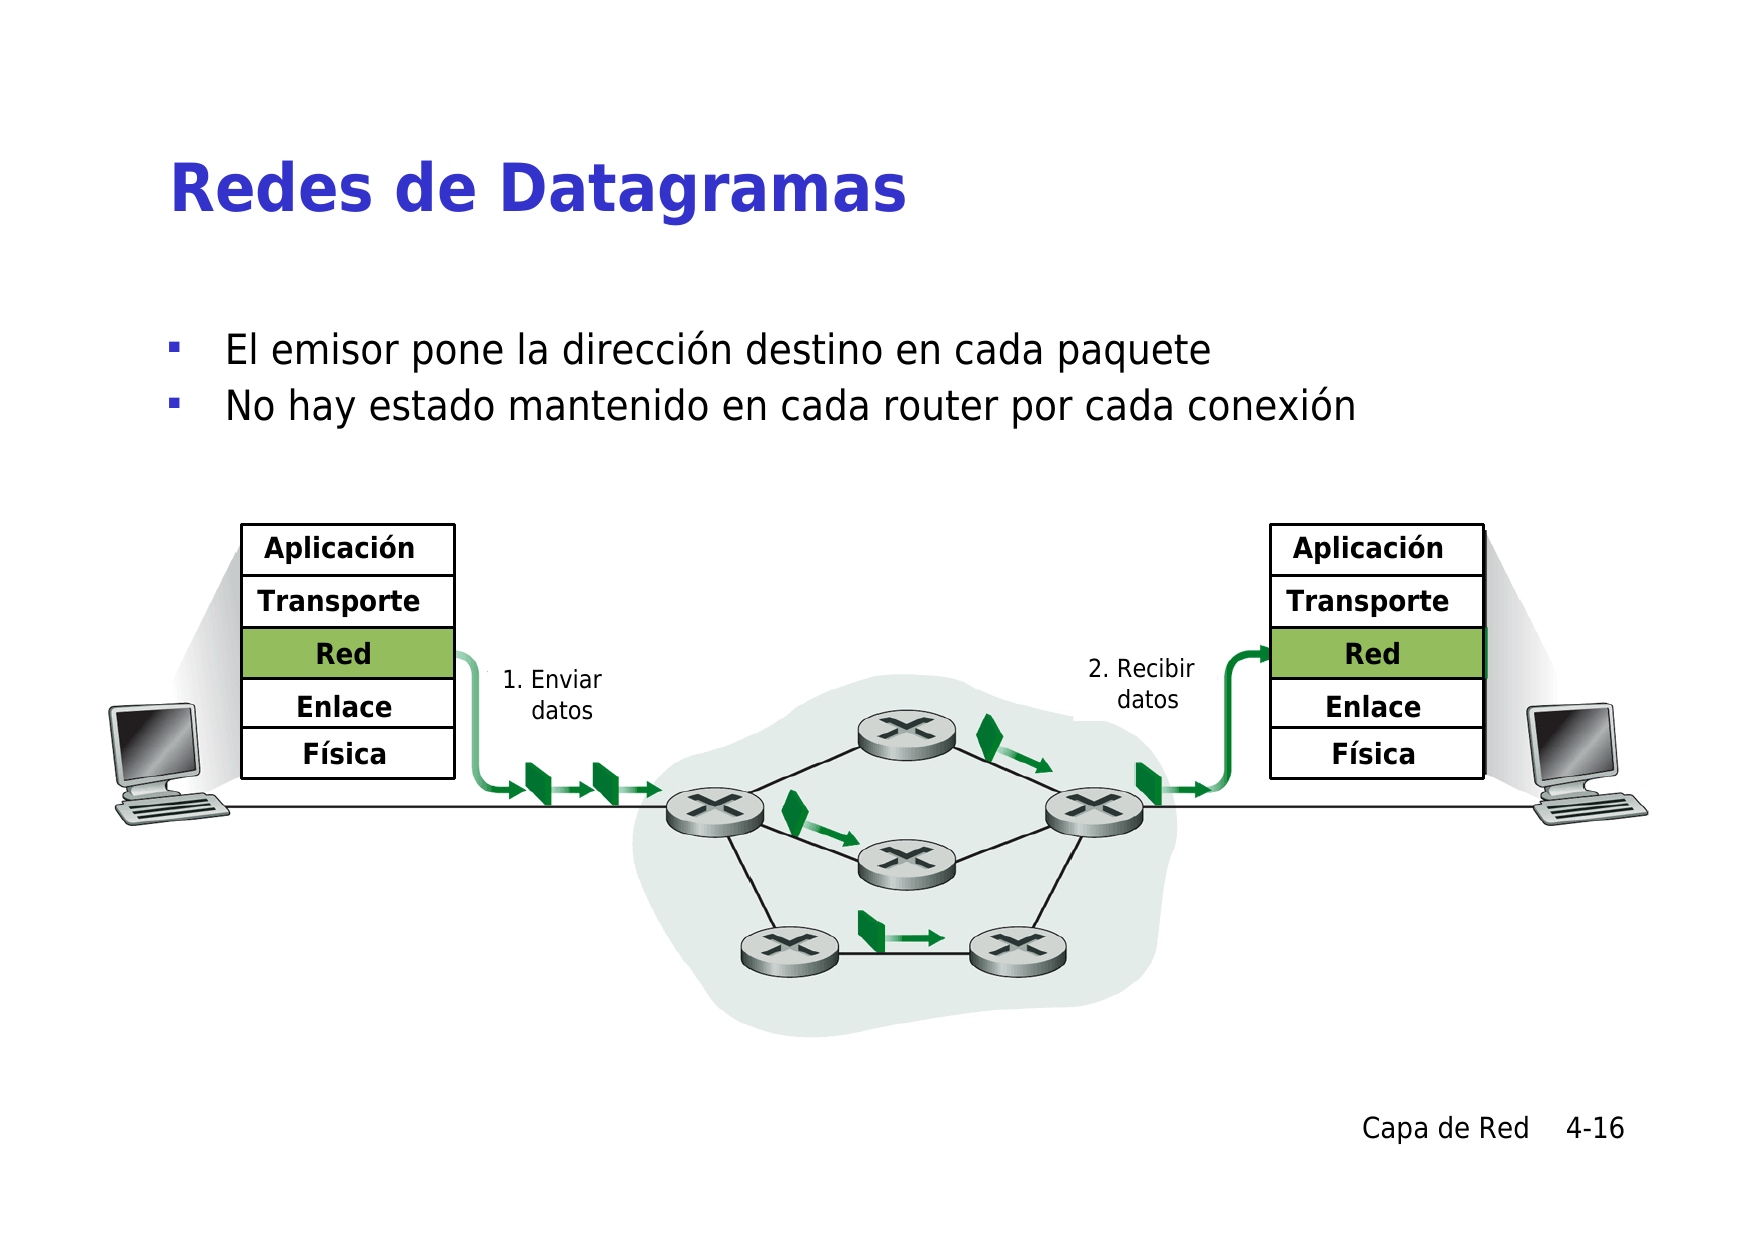

# Redes de Datagramas
El emisor pone la dirección destino en cada paquete
No hay estado mantenido en cada router por cada conexión
Aplicación
Transporte
Red
Enlace
Física
Aplicación
Transporte
Red
Enlace
Física
2. Recibir
 datos
1. Enviar
 datos